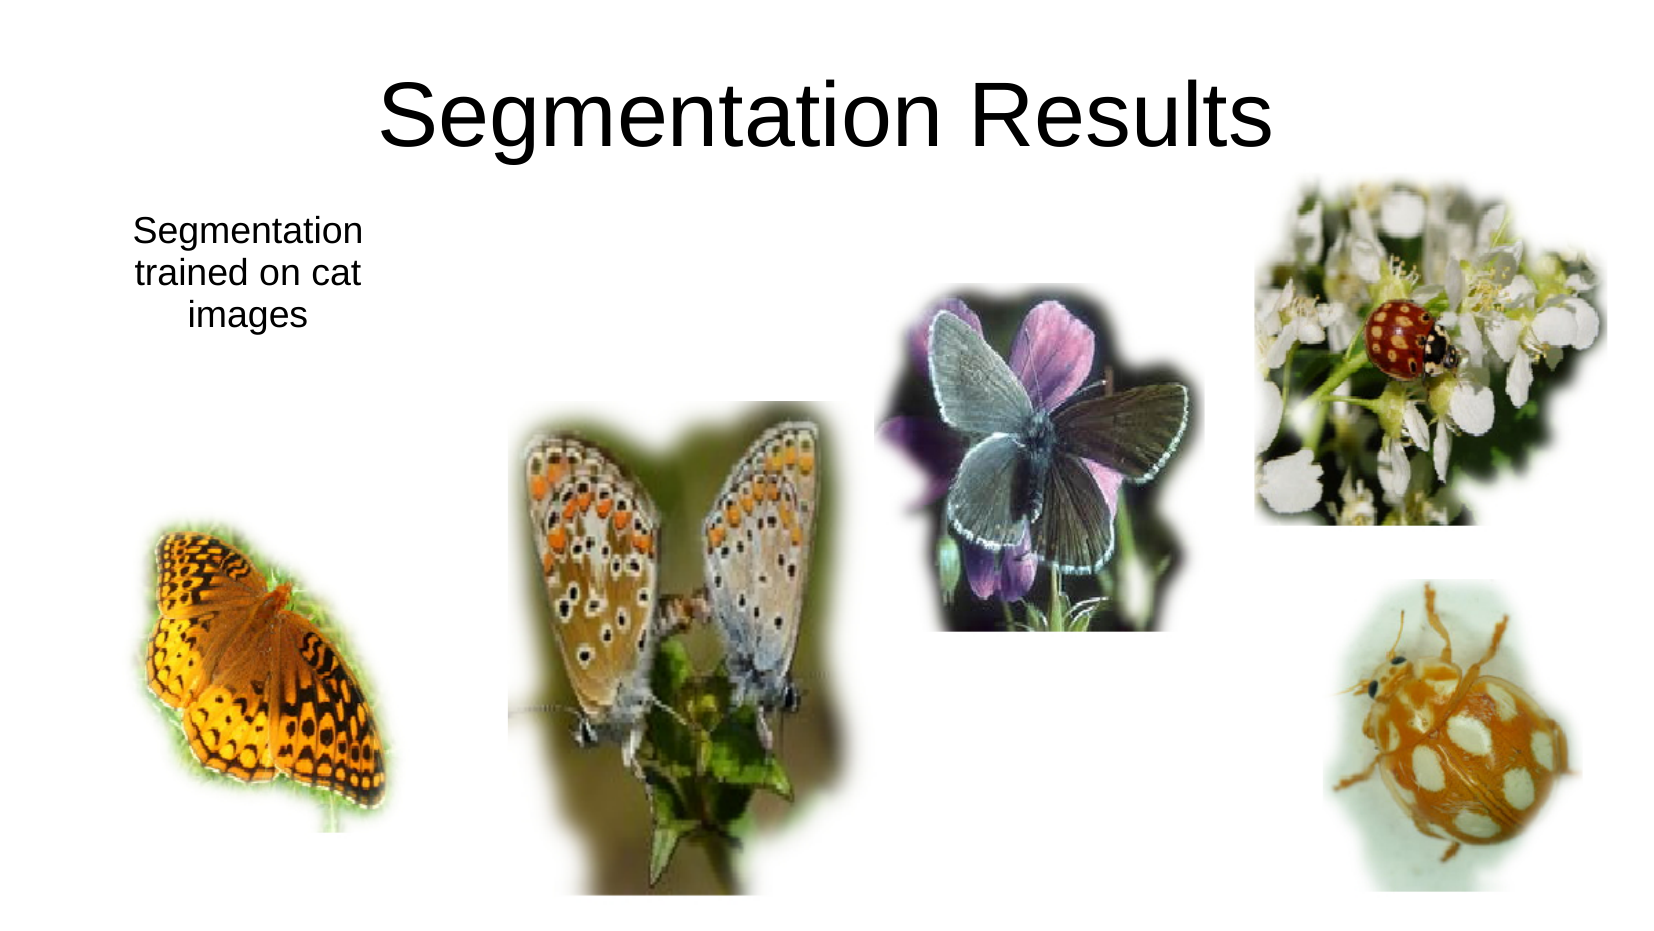

# Segmentation Results
Segmentation trained on cat images